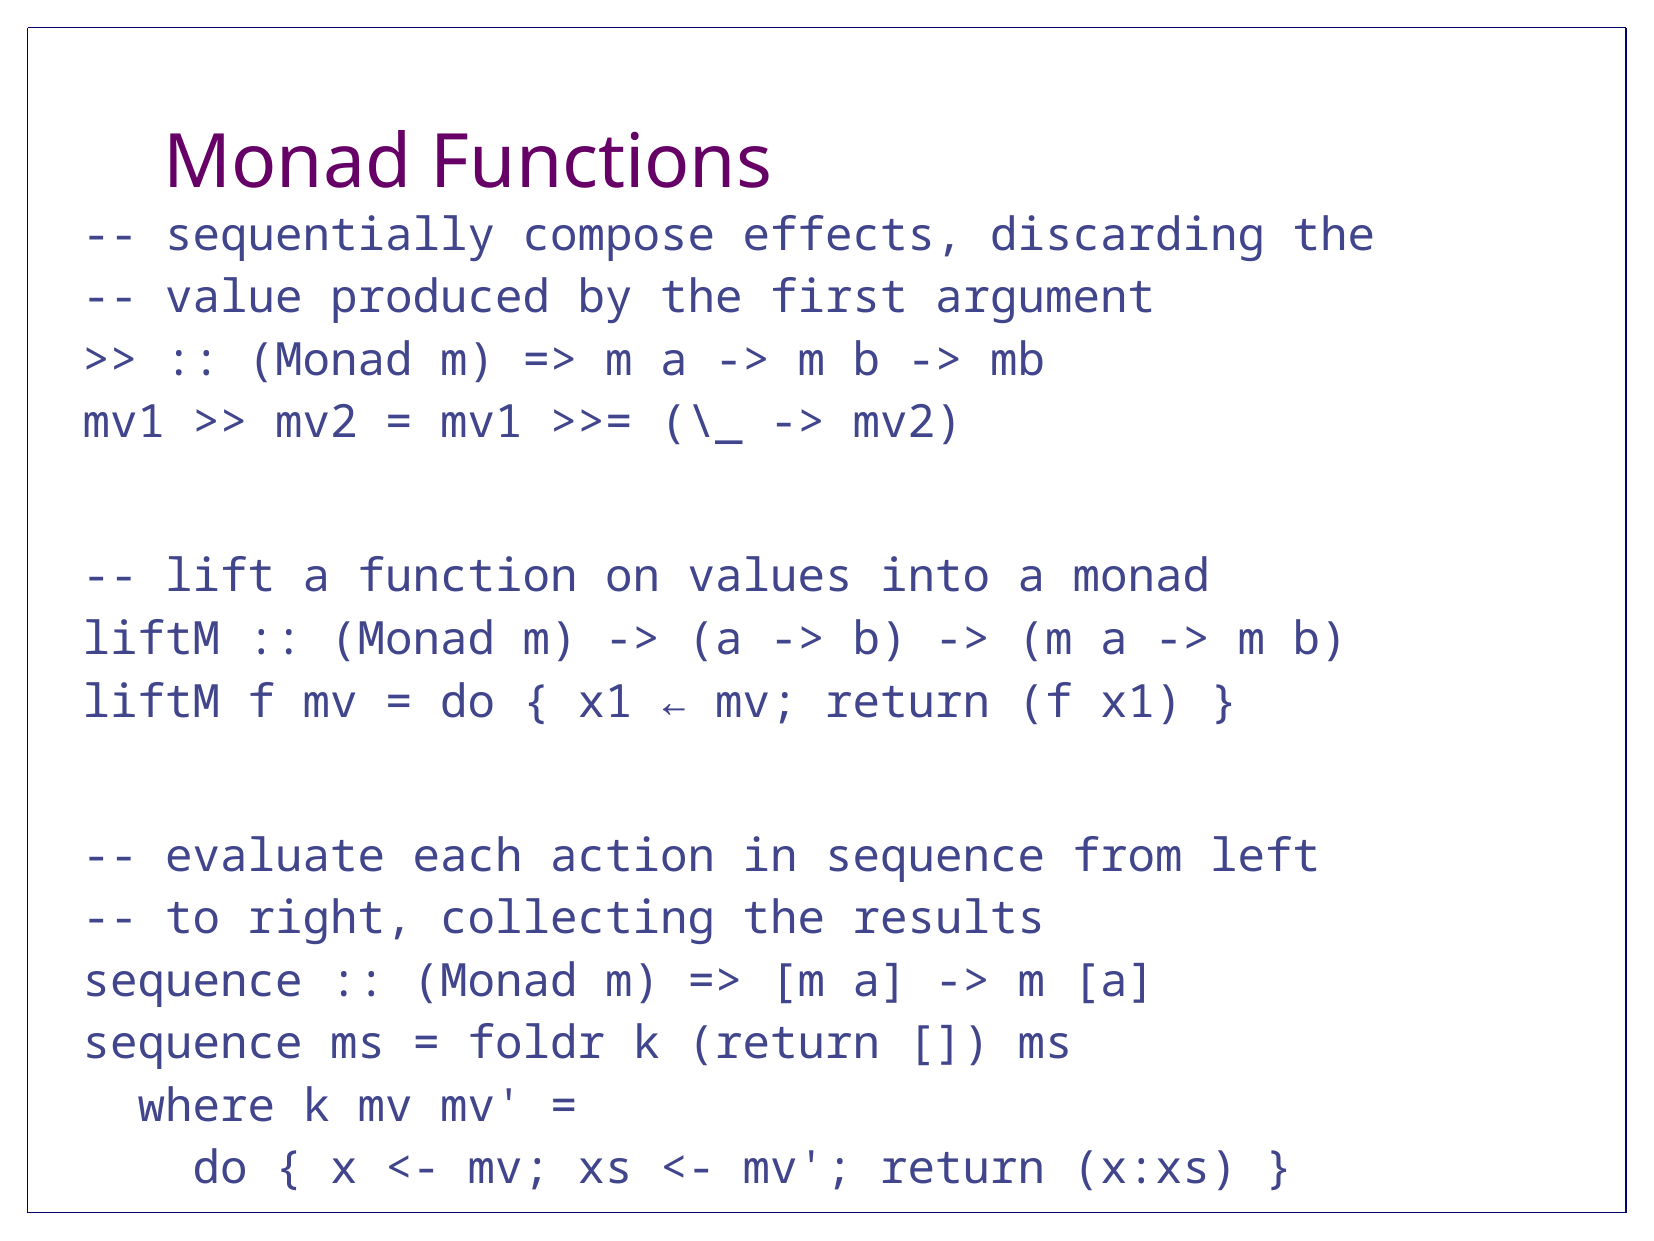

# Monad Functions
-- sequentially compose effects, discarding the
-- value produced by the first argument
>> :: (Monad m) => m a -> m b -> mb
mv1 >> mv2 = mv1 >>= (\_ -> mv2)
-- lift a function on values into a monad
liftM :: (Monad m) -> (a -> b) -> (m a -> m b)
liftM f mv = do { x1 ← mv; return (f x1) }
-- evaluate each action in sequence from left
-- to right, collecting the results
sequence :: (Monad m) => [m a] -> m [a]
sequence ms = foldr k (return []) ms
 where k mv mv' =
 do { x <- mv; xs <- mv'; return (x:xs) }
many more: mapM, filterM, foldM, replicateM, liftM2, liftM3, ...